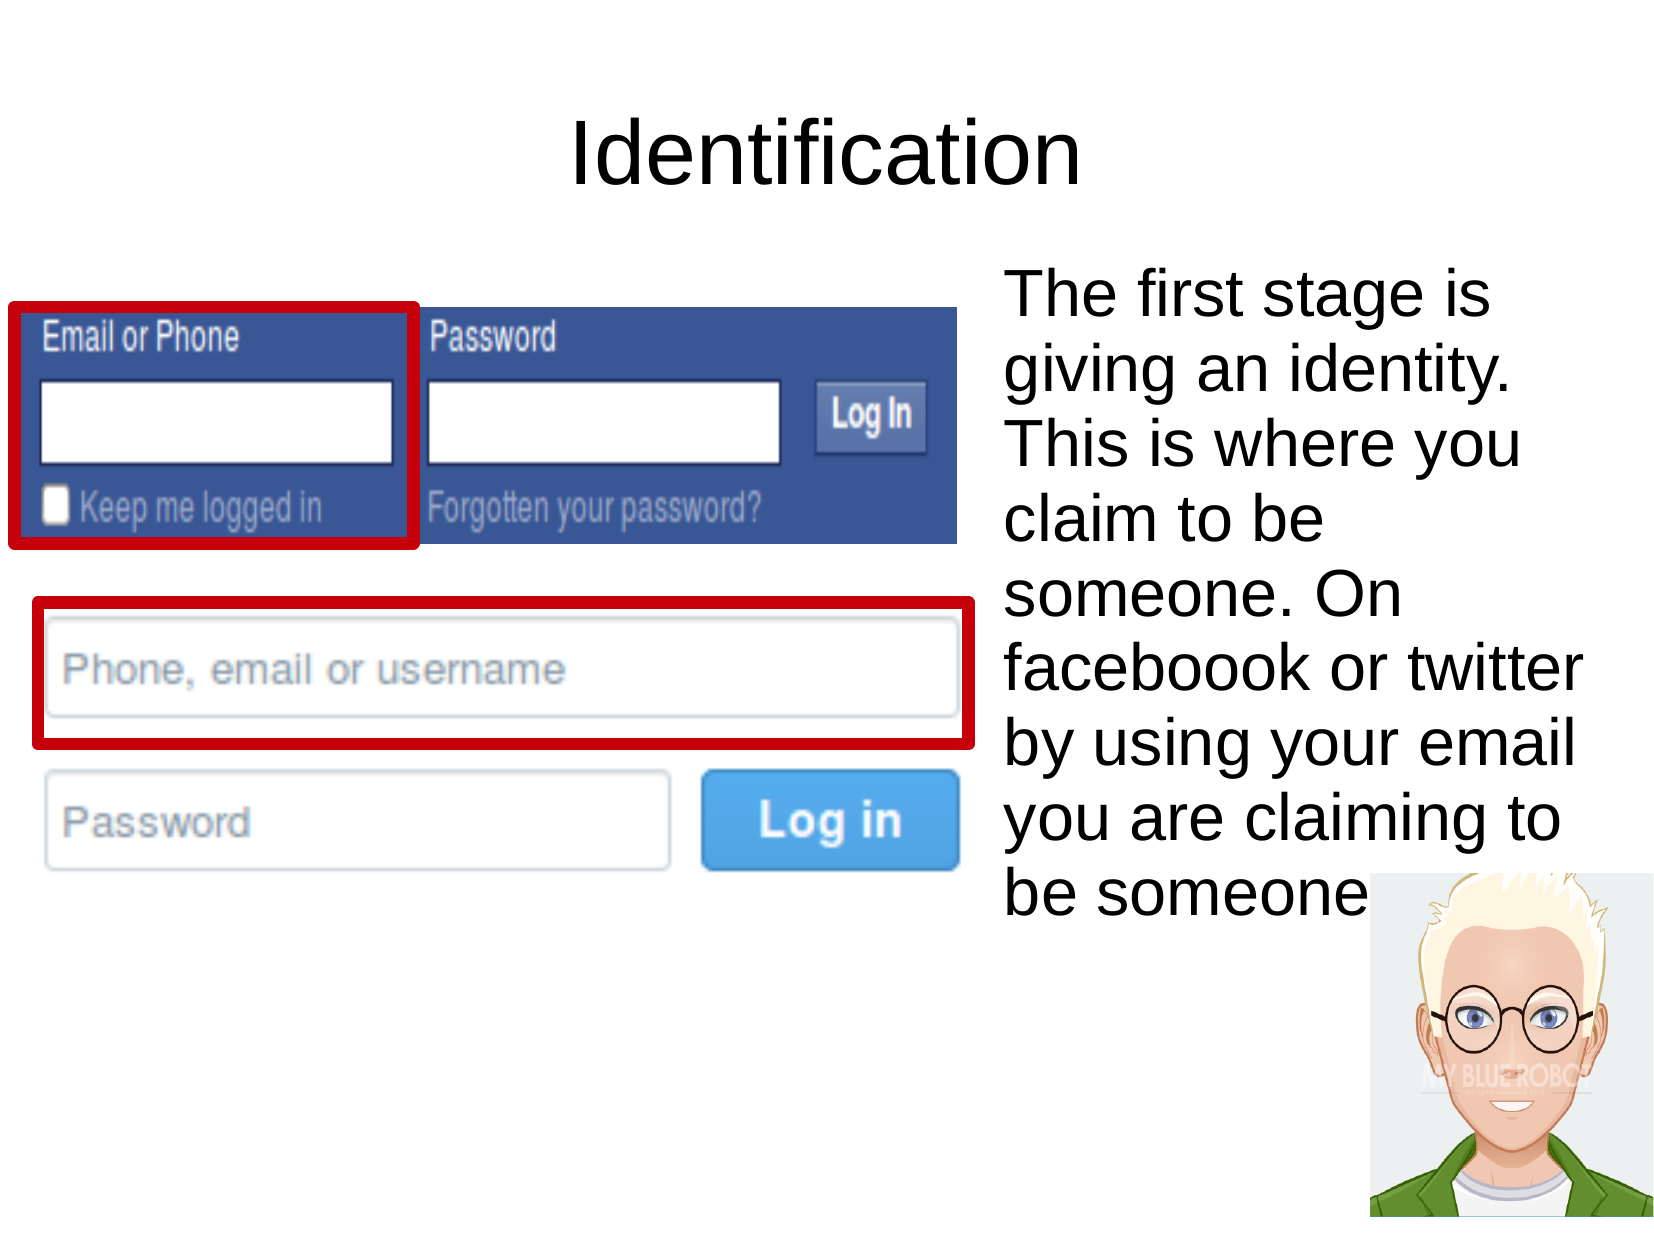

# Identification
The first stage is giving an identity. This is where you claim to be someone. On faceboook or twitter by using your email you are claiming to be someone.